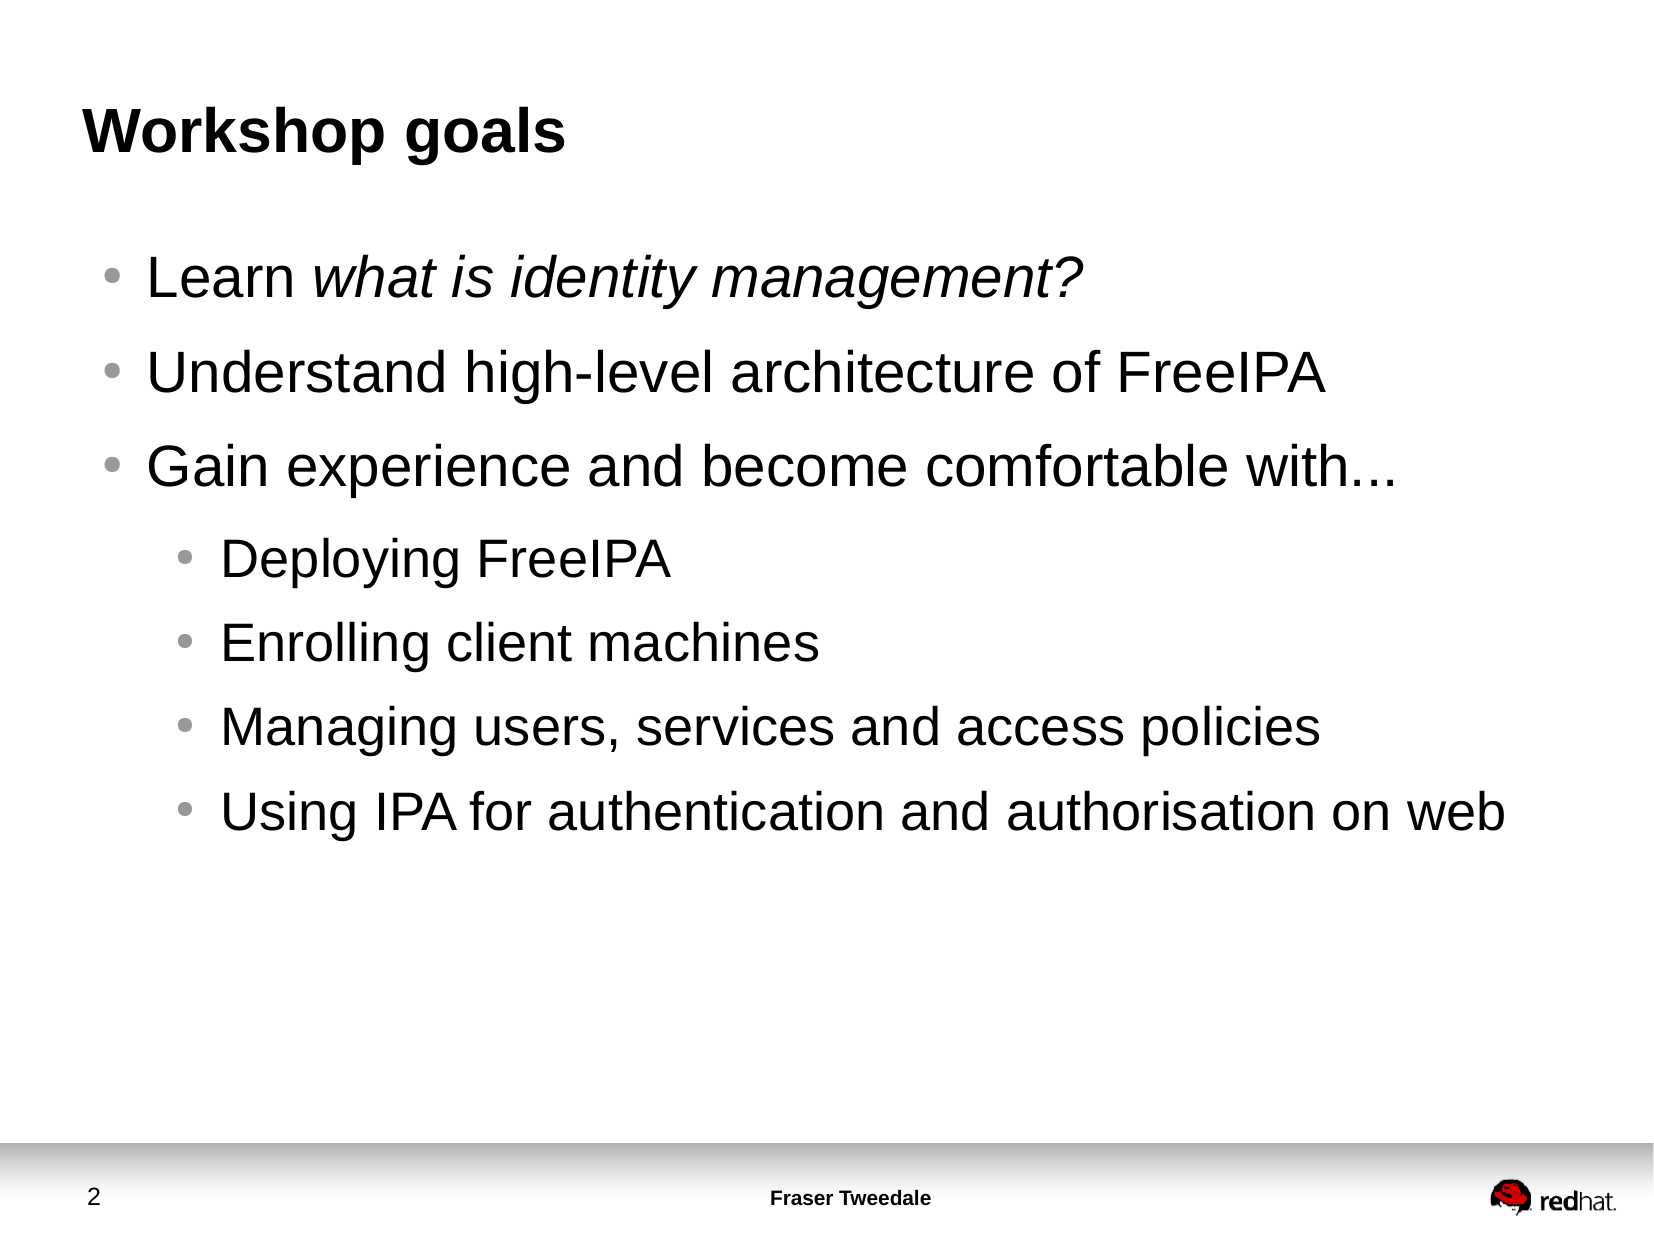

# Workshop goals
Learn what is identity management?
Understand high-level architecture of FreeIPA
Gain experience and become comfortable with...
Deploying FreeIPA
Enrolling client machines
Managing users, services and access policies
Using IPA for authentication and authorisation on web